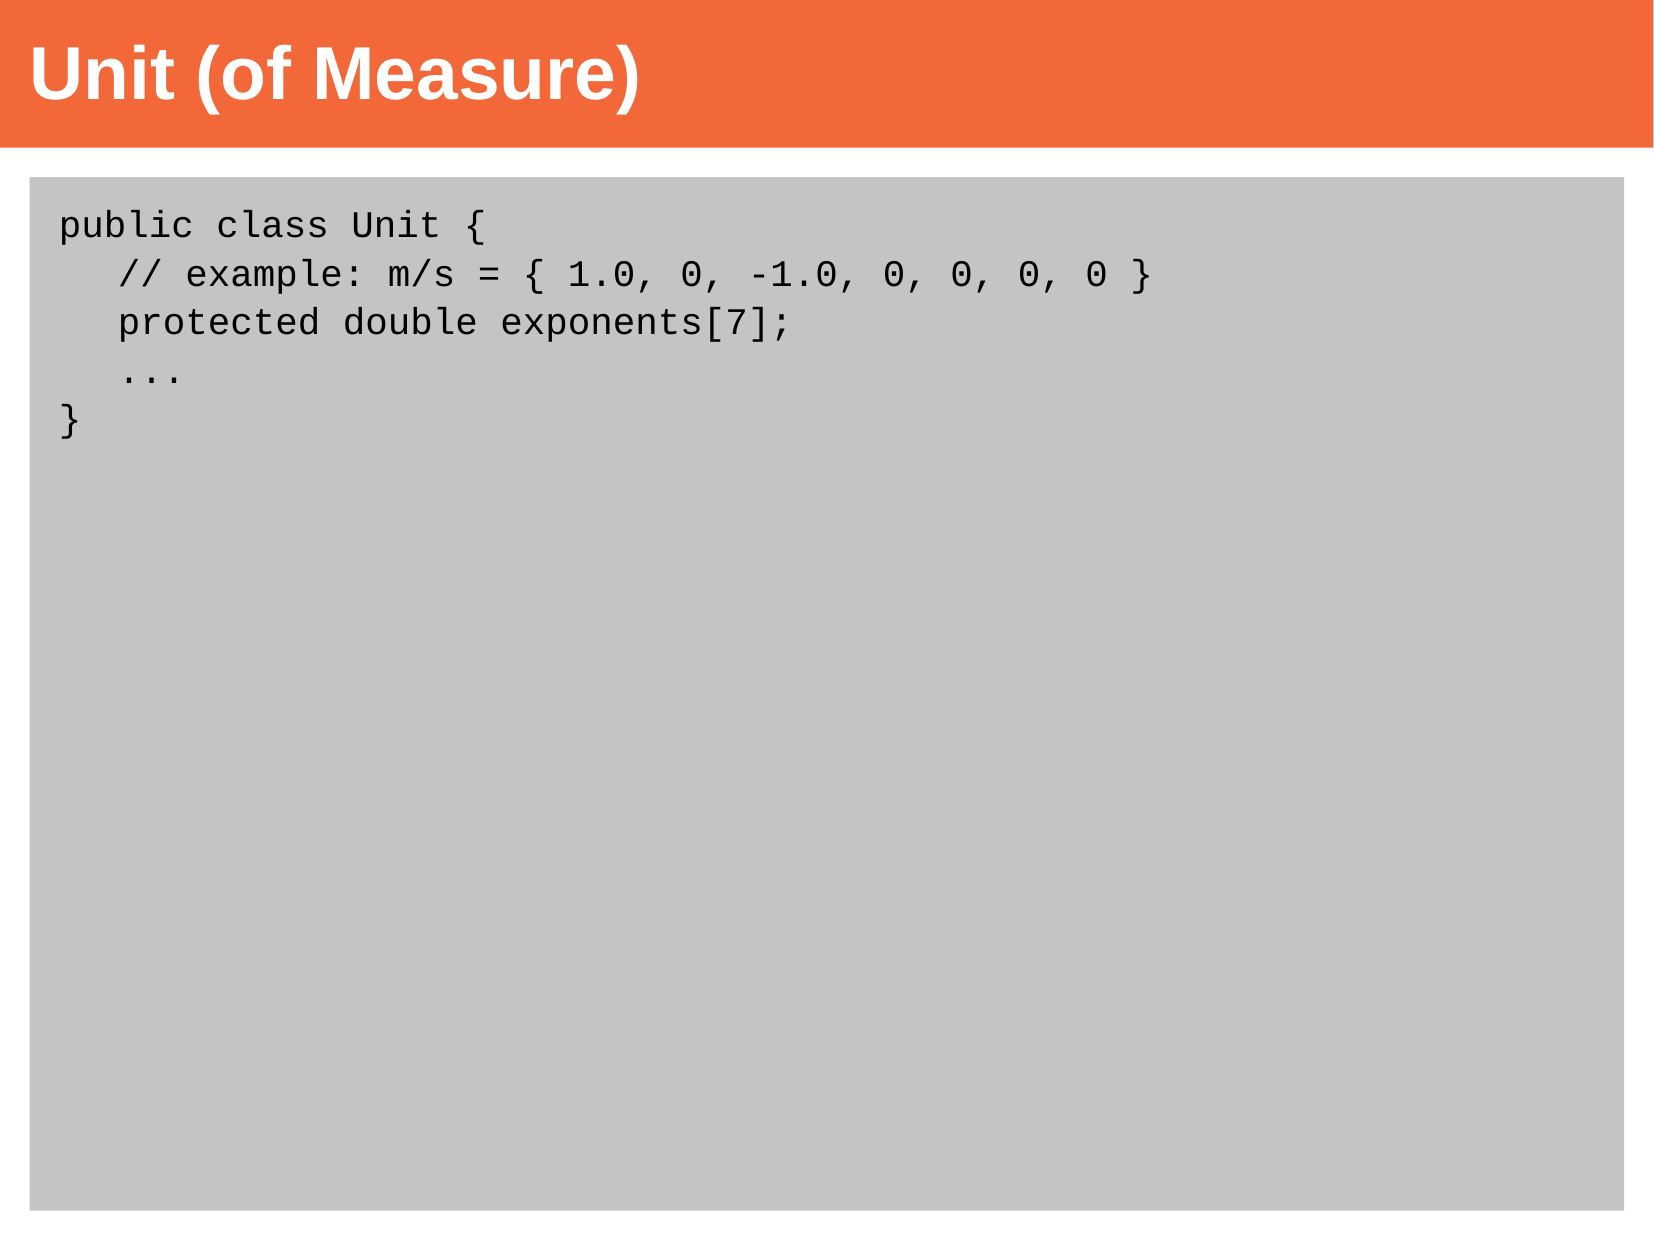

# Unit (of Measure)
public class Unit {
// example: m/s = { 1.0, 0, -1.0, 0, 0, 0, 0 }
protected double exponents[7];
...
}
Advanced Design and Programming
24
© 2018 Dirk Riehle - All Rights Reserved